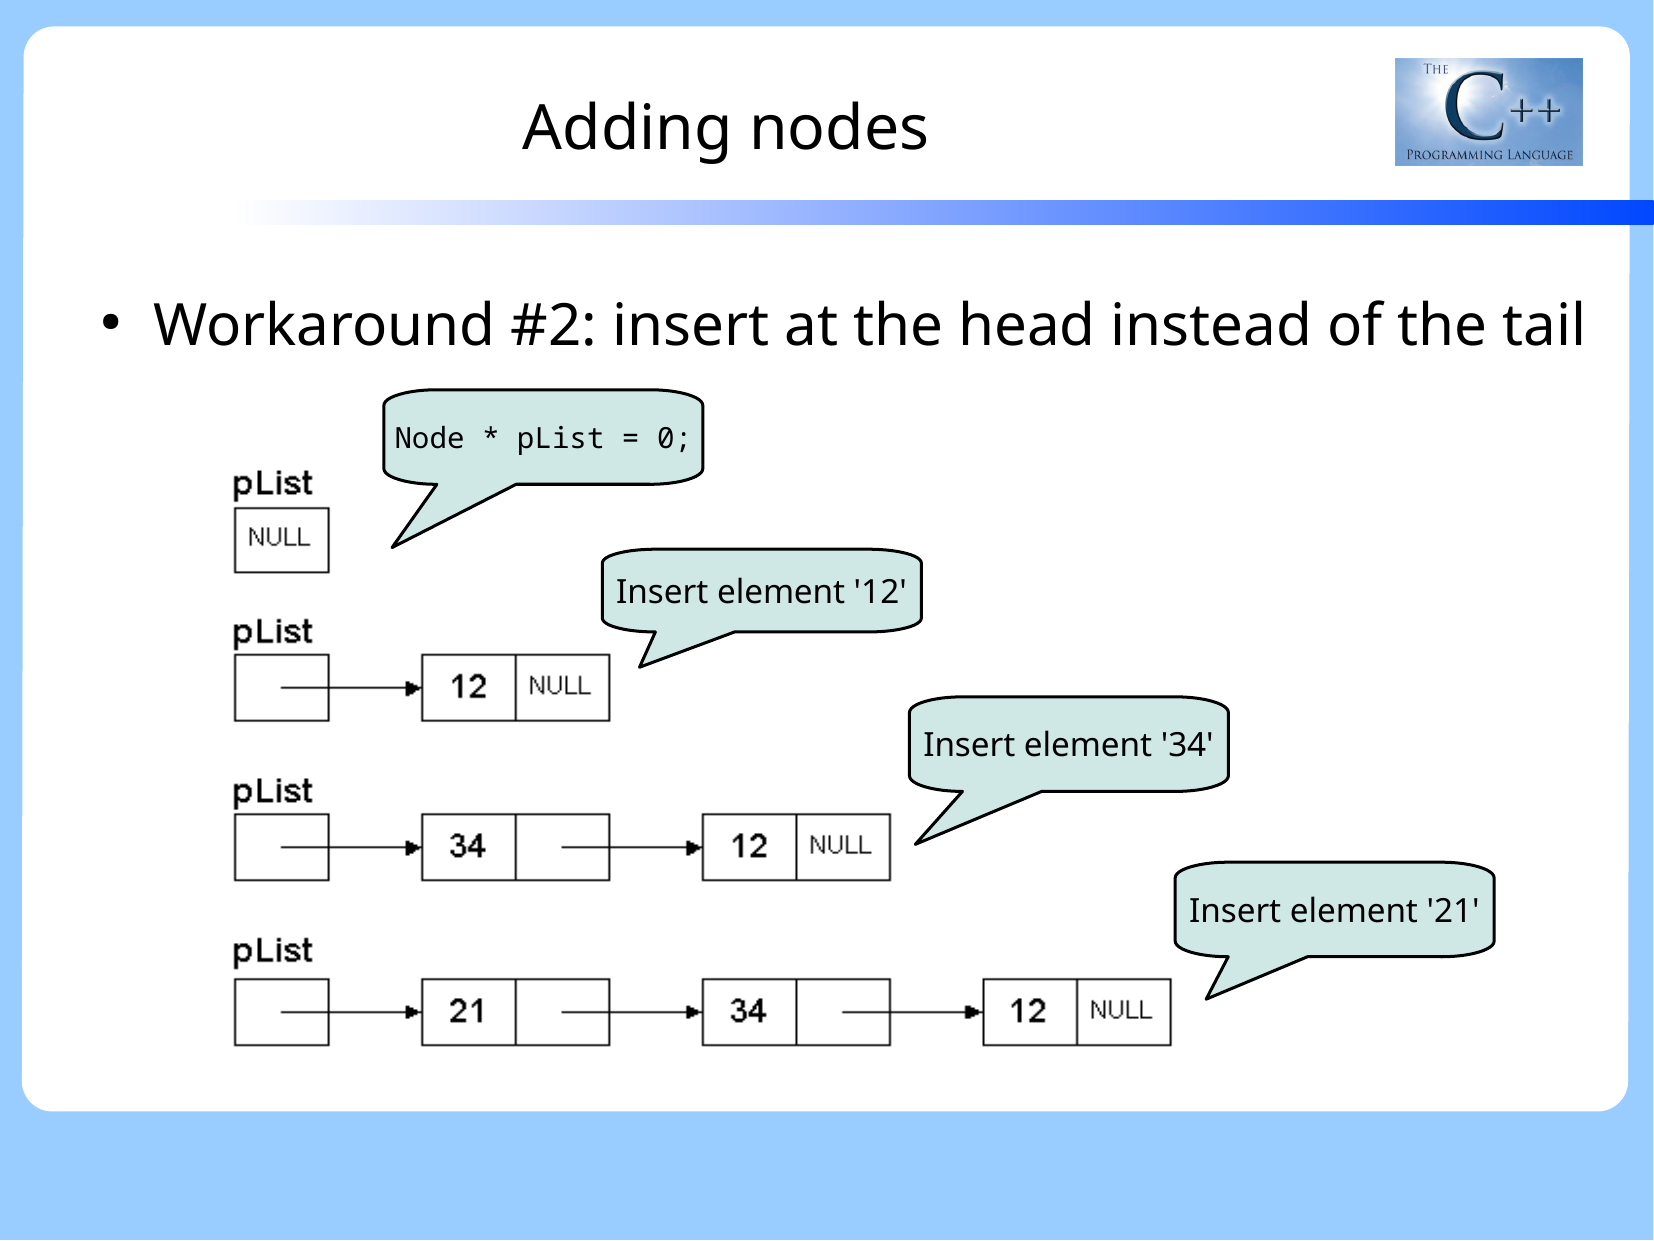

# Adding nodes
Workaround #2: insert at the head instead of the tail
Node * pList = 0;
Insert element '12'
Insert element '34'
Insert element '21'